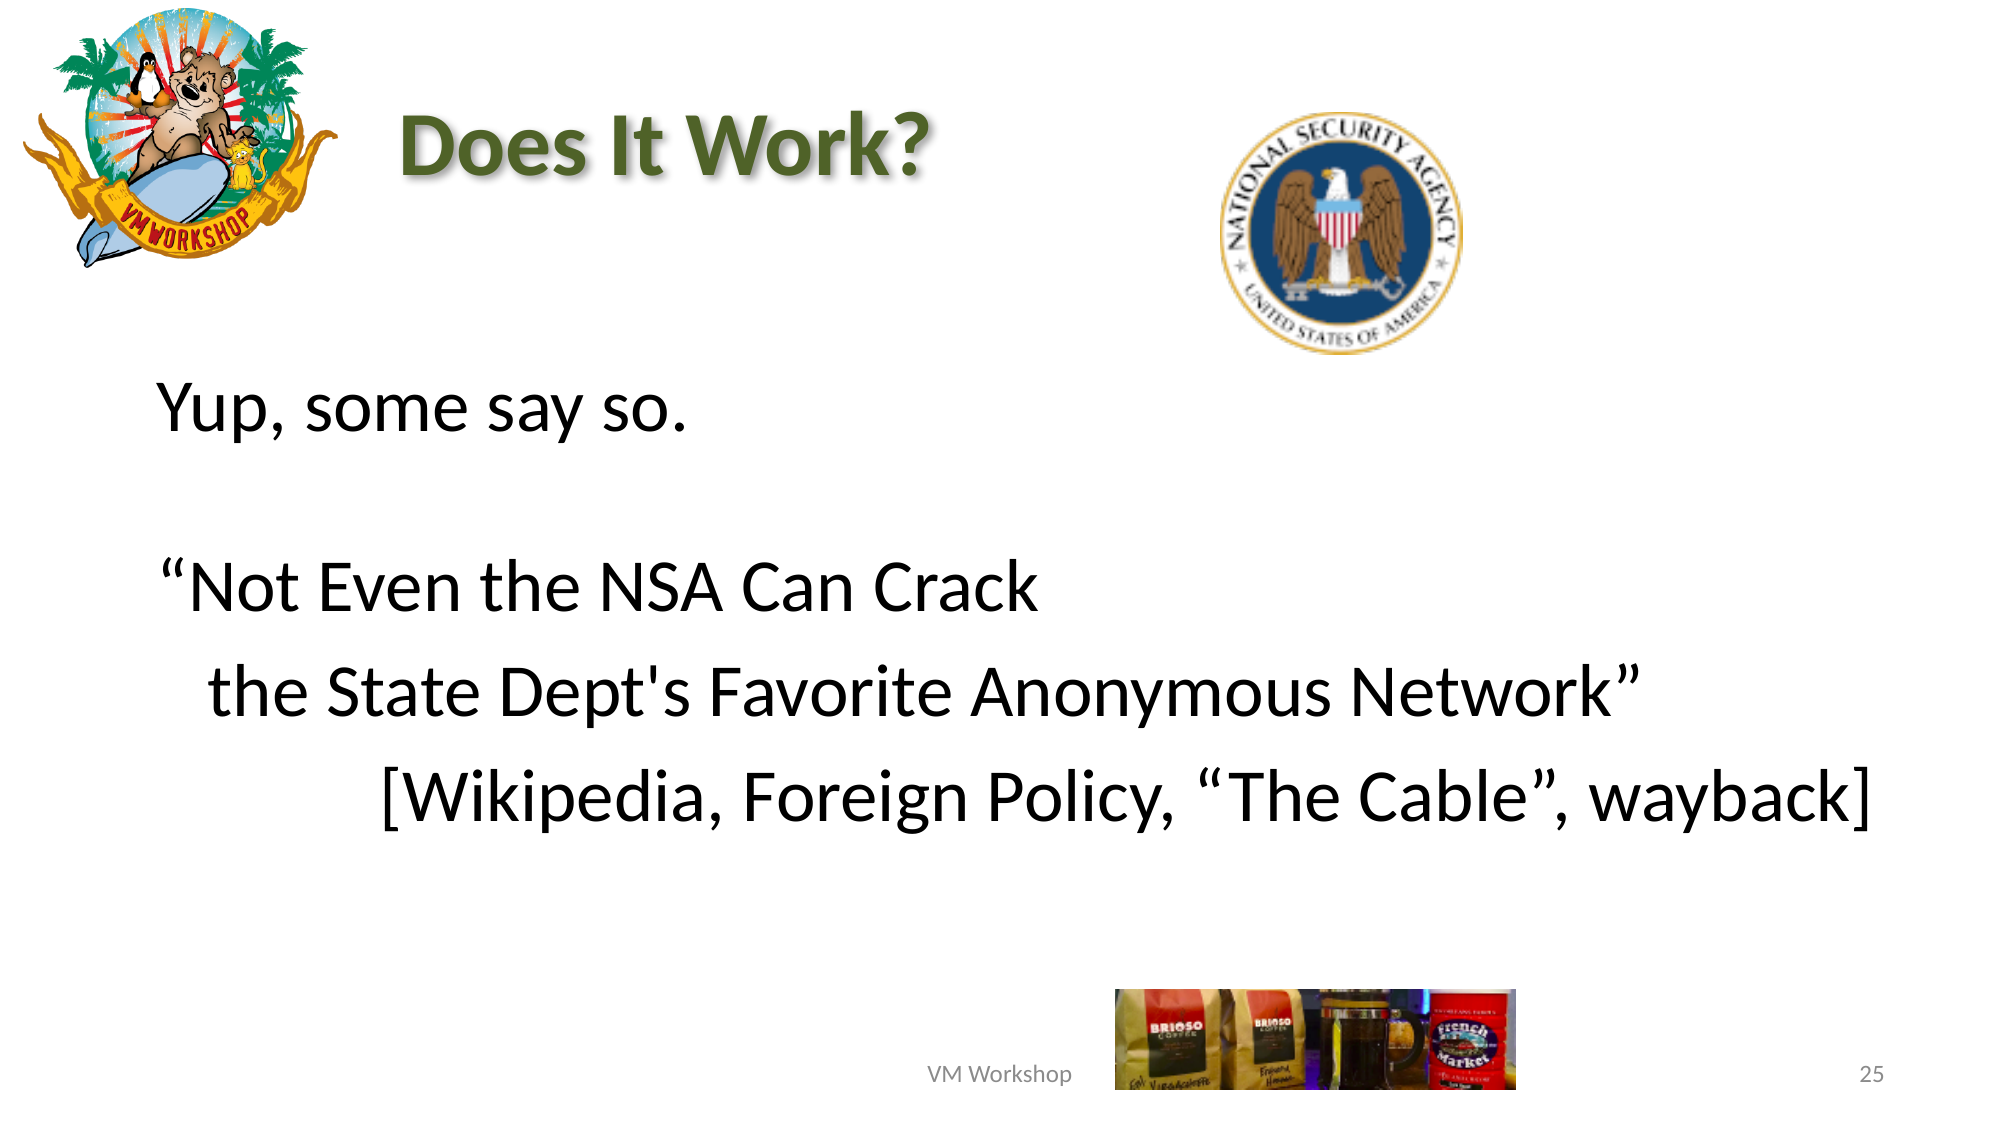

# Does It Work?
Yup, some say so.
“Not Even the NSA Can Crack
 the State Dept's Favorite Anonymous Network”
[Wikipedia, Foreign Policy, “The Cable”, wayback]
VM Workshop
25